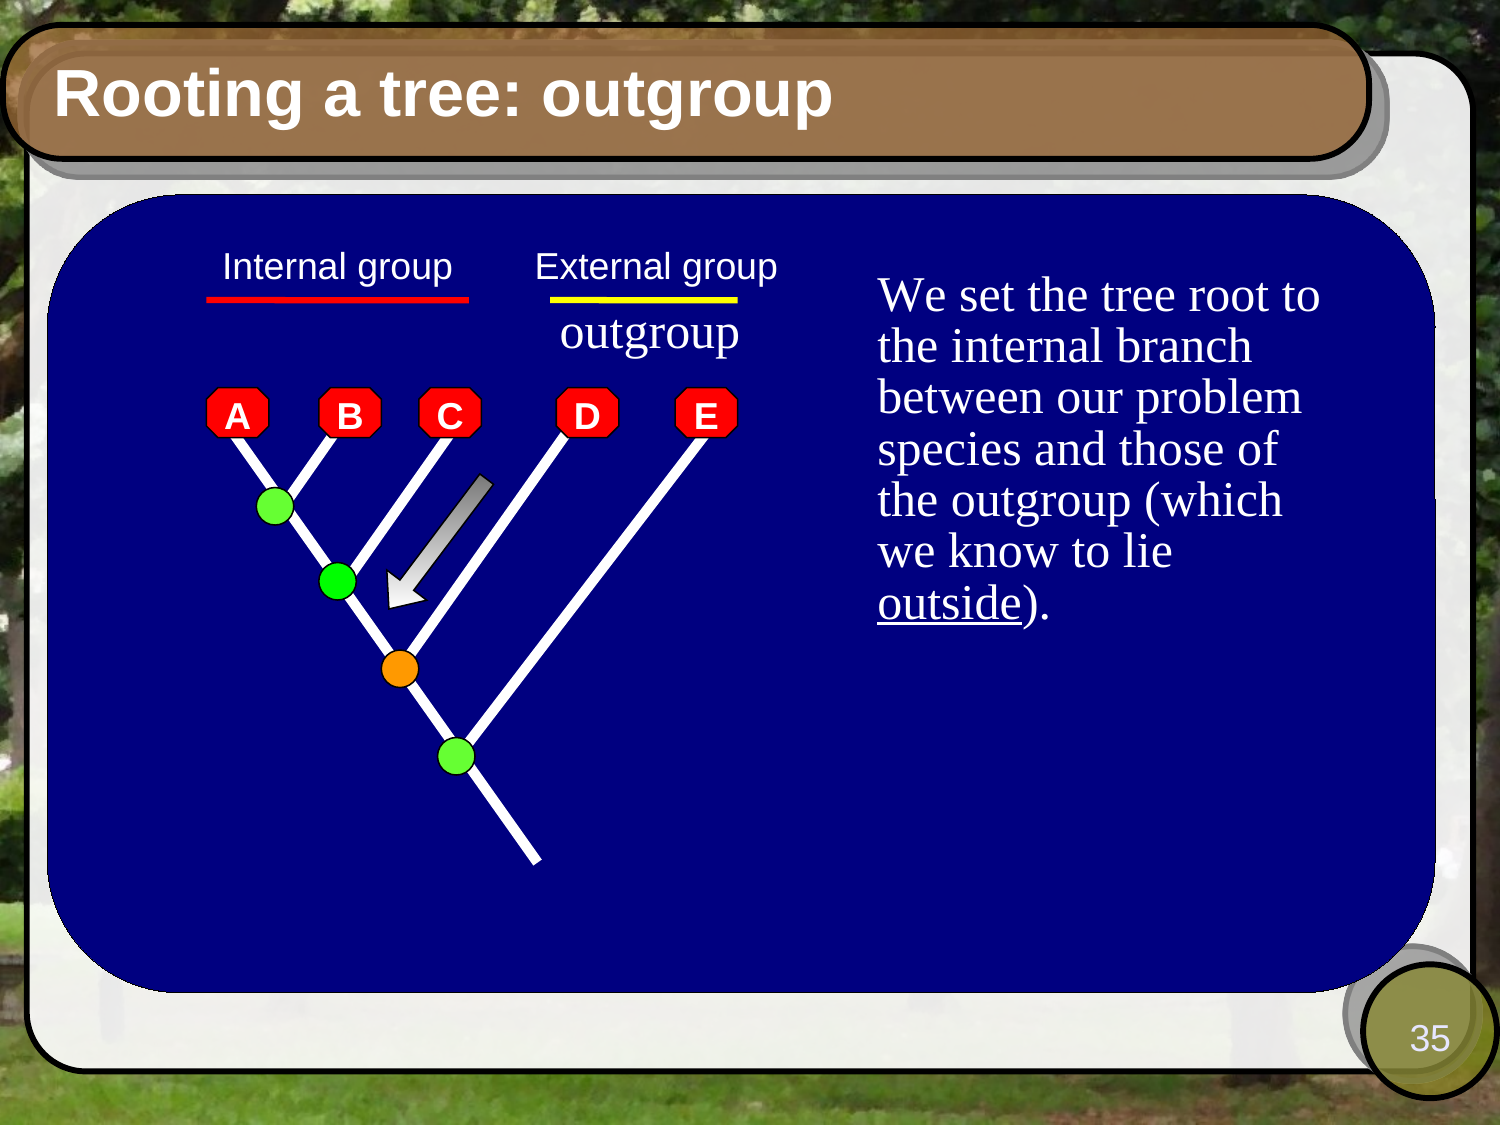

# Rooting a tree: outgroup
Internal group
External group
We set the tree root to the internal branch between our problem species and those of the outgroup (which we know to lie outside).
outgroup
A
B
C
D
E
35